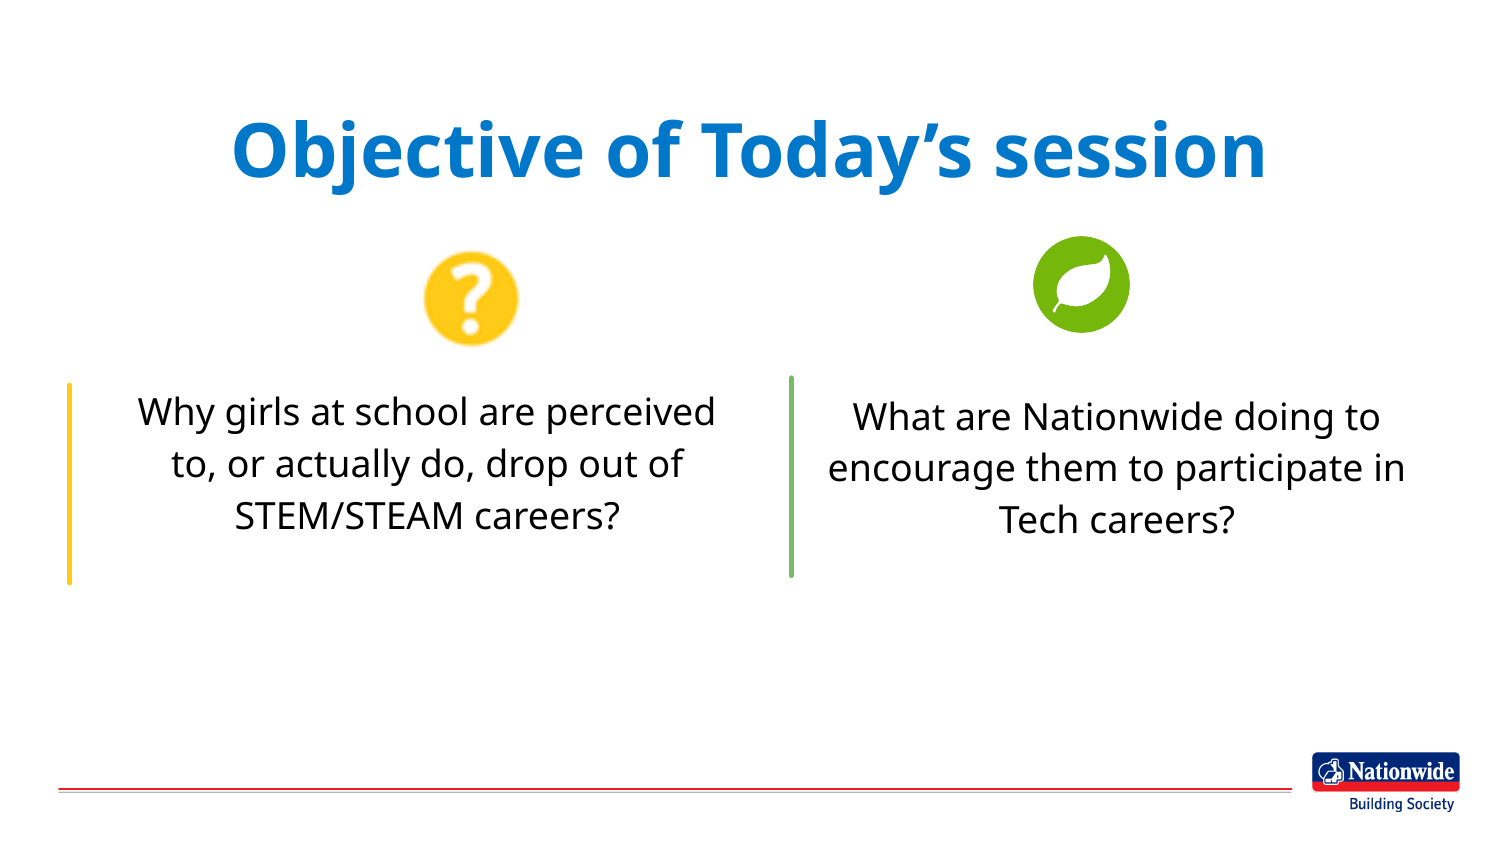

# Objective of Today’s session
Why girls at school are perceived to, or actually do, drop out of STEM/STEAM careers?
What are Nationwide doing to encourage them to participate in Tech careers?